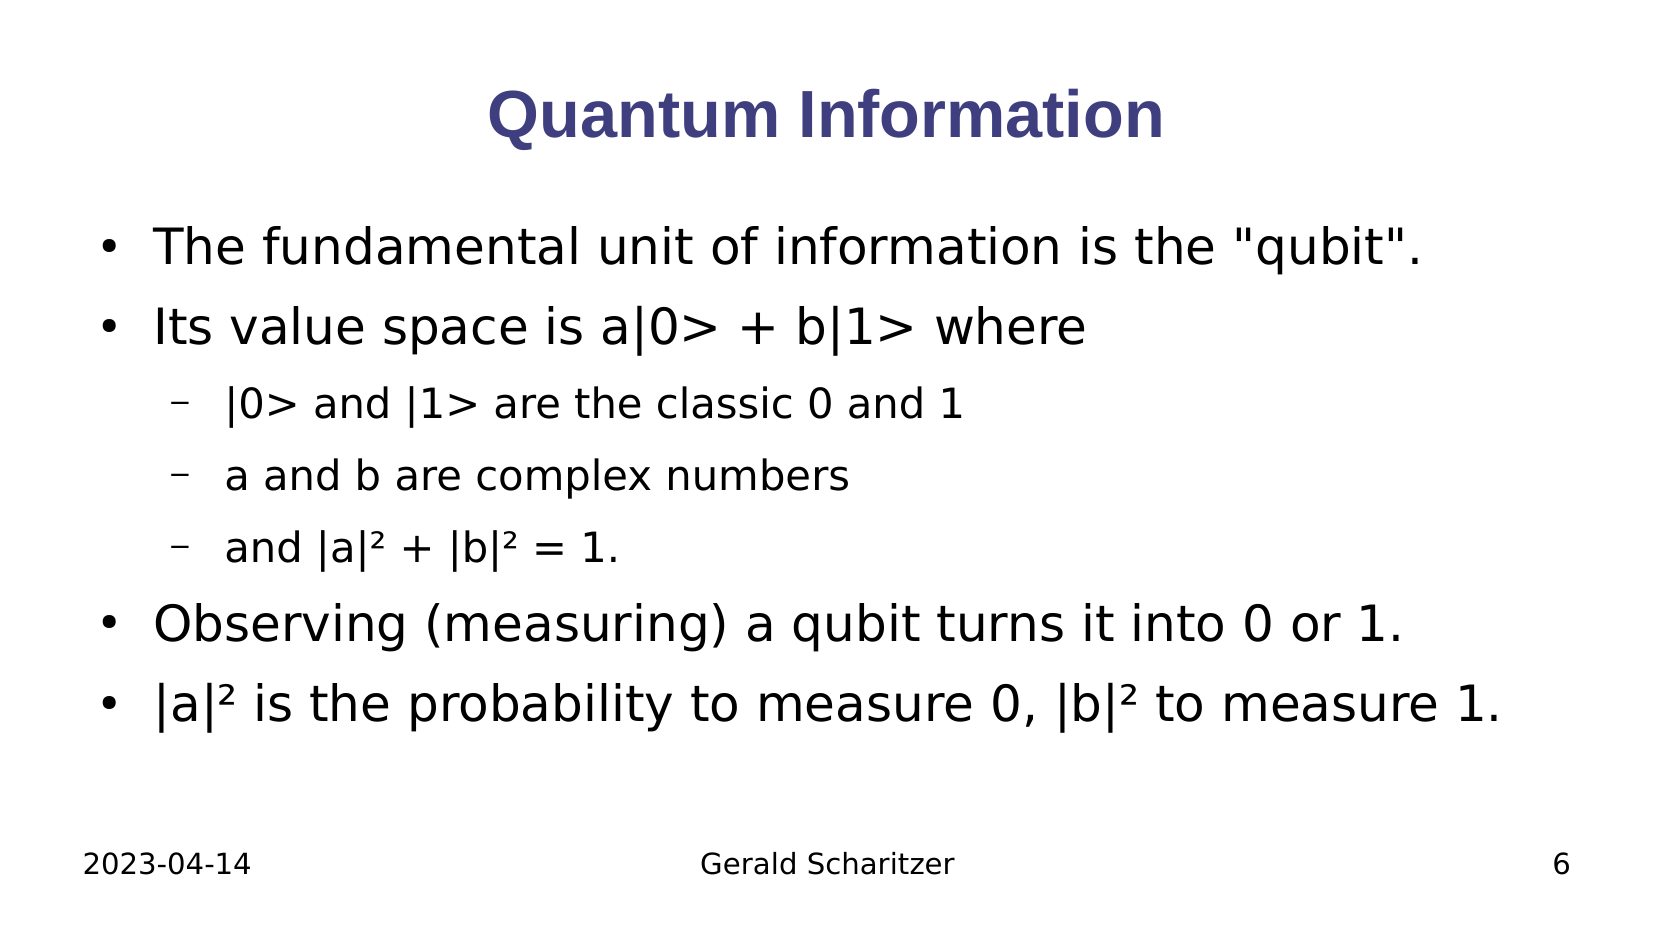

# Quantum Information
The fundamental unit of information is the "qubit".
Its value space is a|0> + b|1> where
|0> and |1> are the classic 0 and 1
a and b are complex numbers
and |a|² + |b|² = 1.
Observing (measuring) a qubit turns it into 0 or 1.
|a|² is the probability to measure 0, |b|² to measure 1.
2023-04-14
Gerald Scharitzer
6